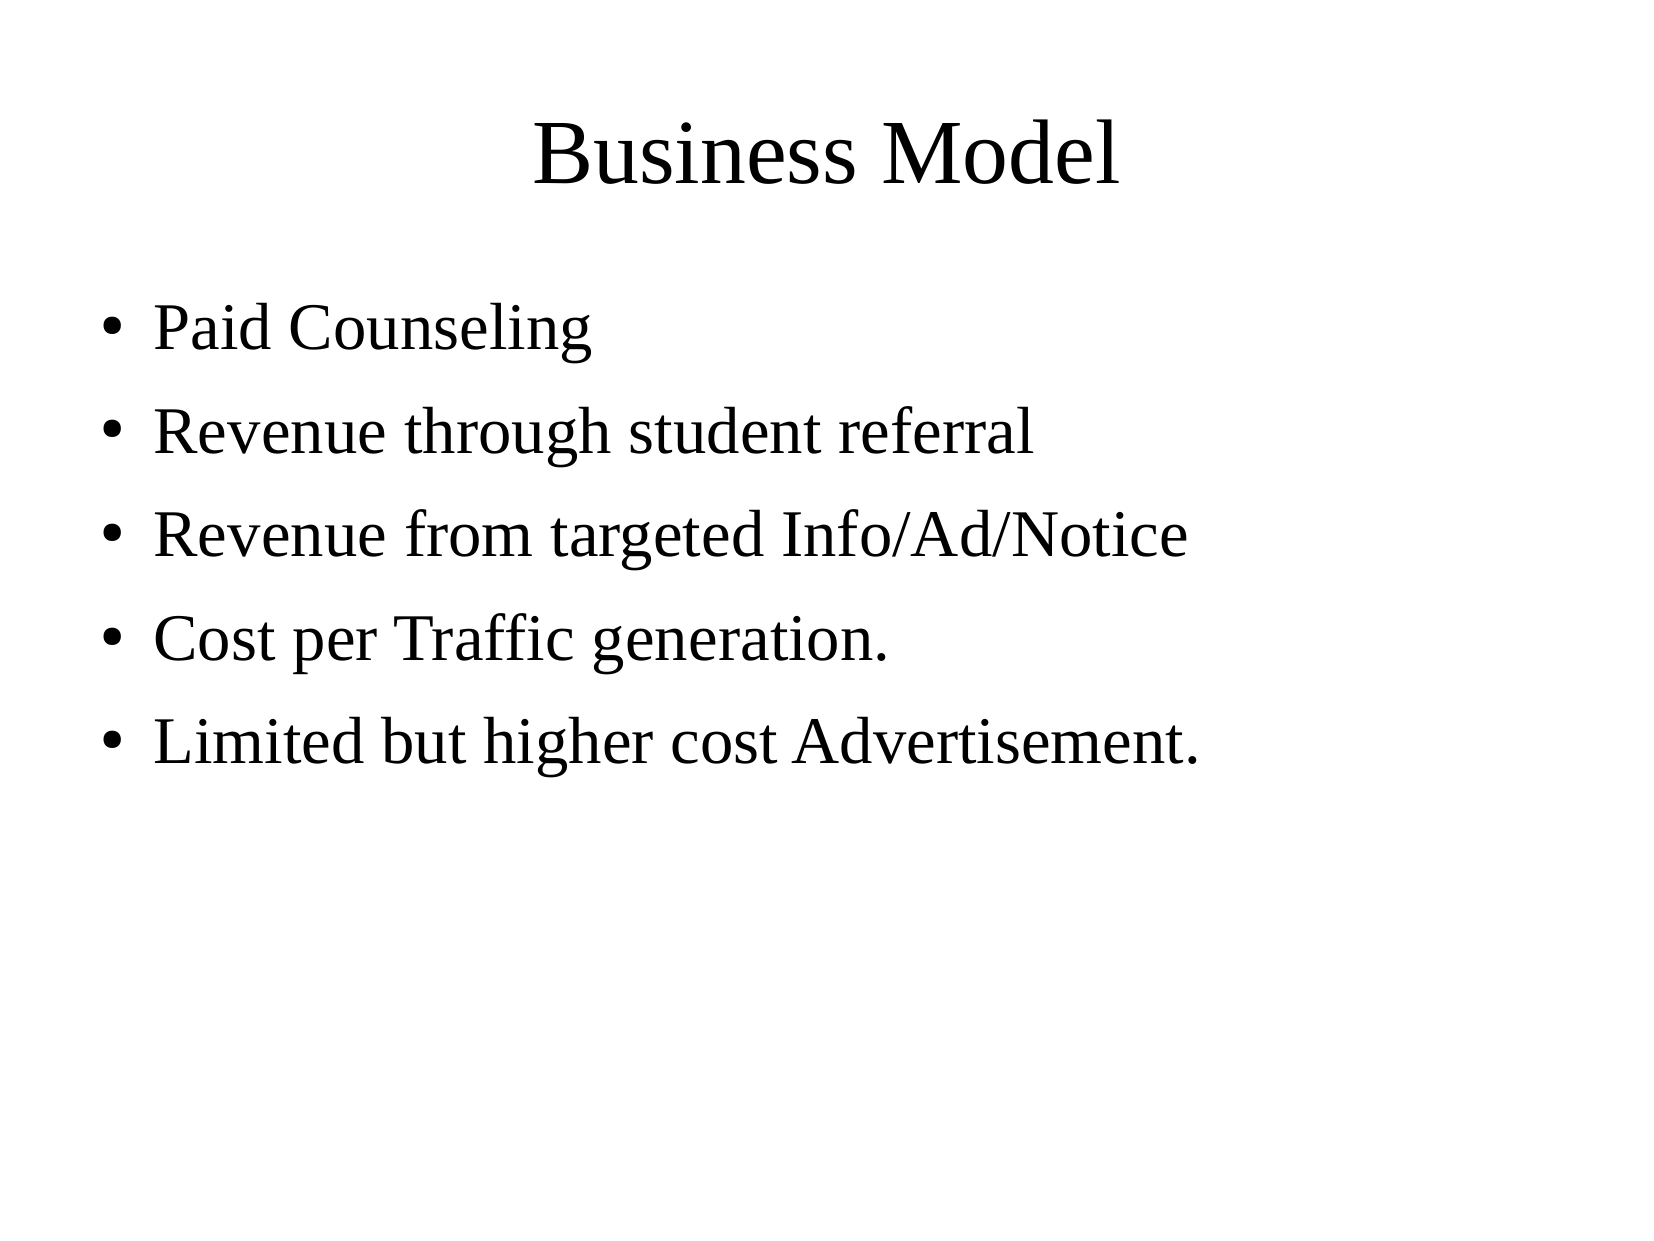

# Business Model
Paid Counseling
Revenue through student referral
Revenue from targeted Info/Ad/Notice
Cost per Traffic generation.
Limited but higher cost Advertisement.